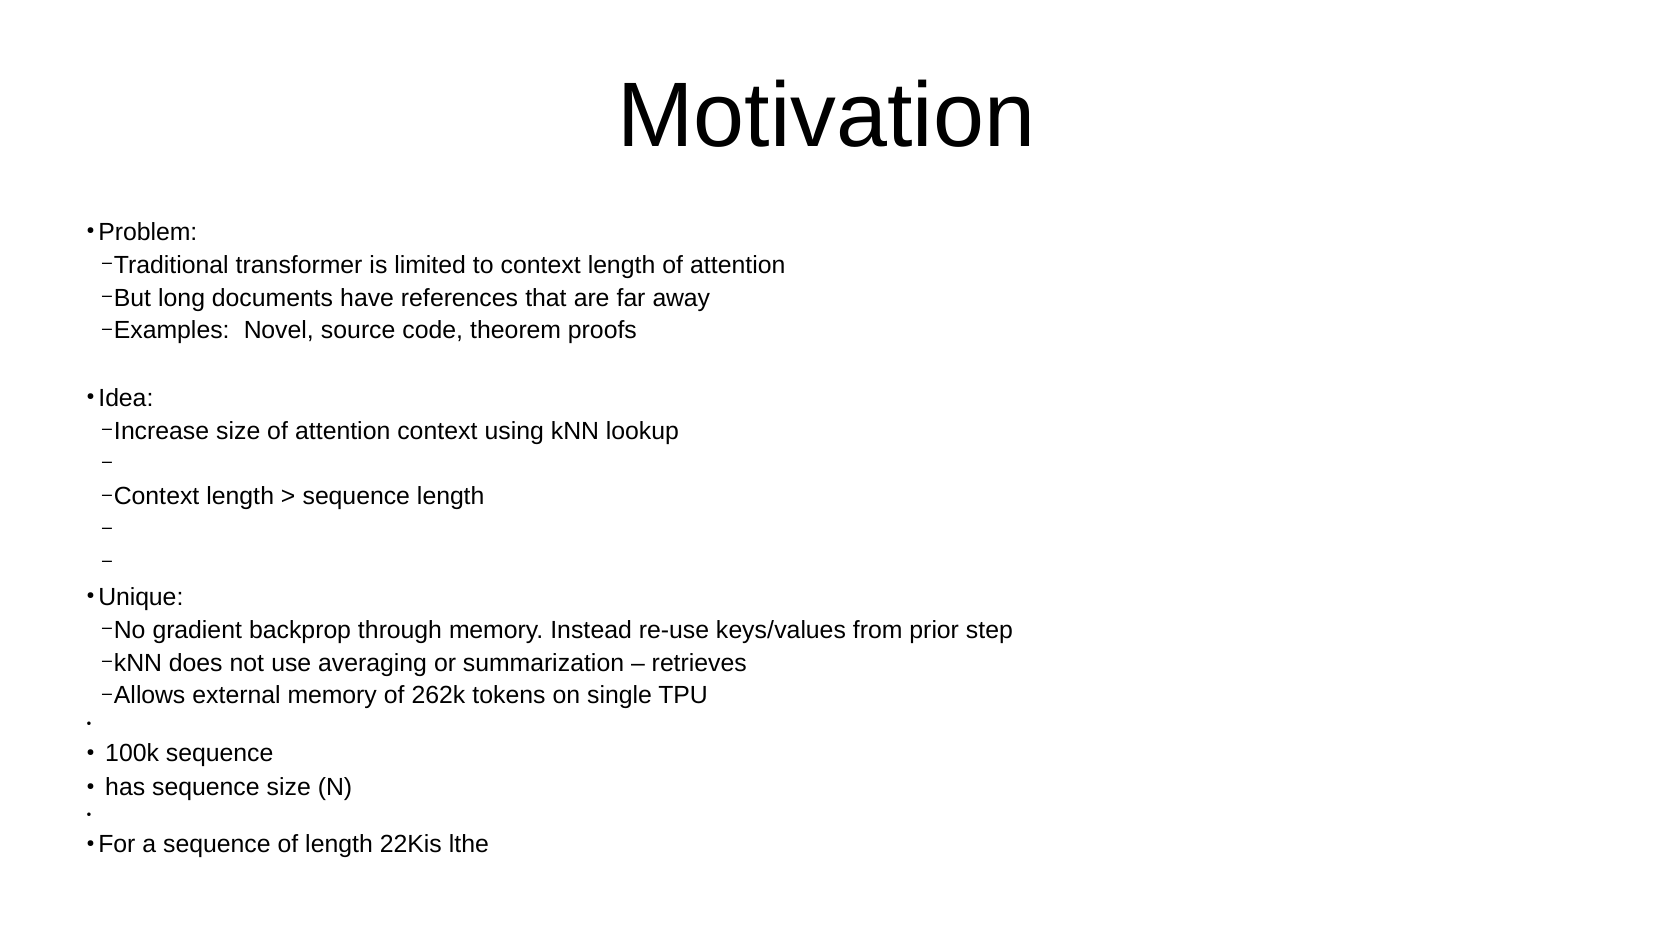

# Motivation
Problem:
Traditional transformer is limited to context length of attention
But long documents have references that are far away
Examples: Novel, source code, theorem proofs
Idea:
Increase size of attention context using kNN lookup
Context length > sequence length
Unique:
No gradient backprop through memory. Instead re-use keys/values from prior step
kNN does not use averaging or summarization – retrieves
Allows external memory of 262k tokens on single TPU
 100k sequence
 has sequence size (N)
For a sequence of length 22Kis lthe